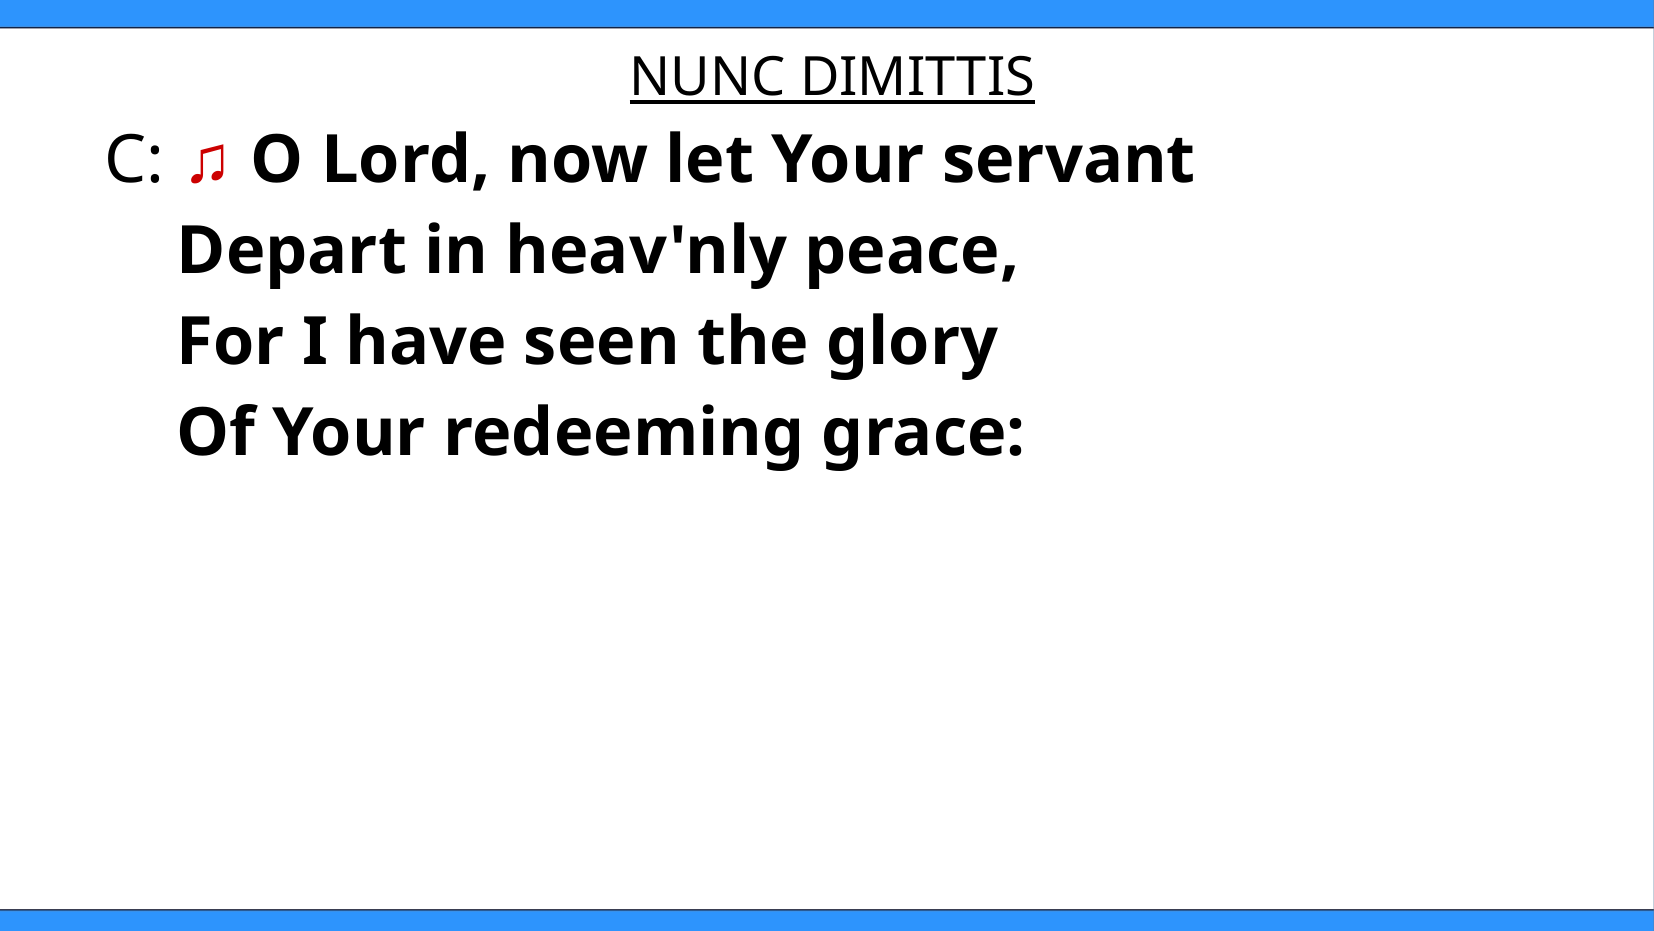

NUNC DIMITTIS
C: ♫ O Lord, now let Your servant
 Depart in heav'nly peace,
 For I have seen the glory
 Of Your redeeming grace: